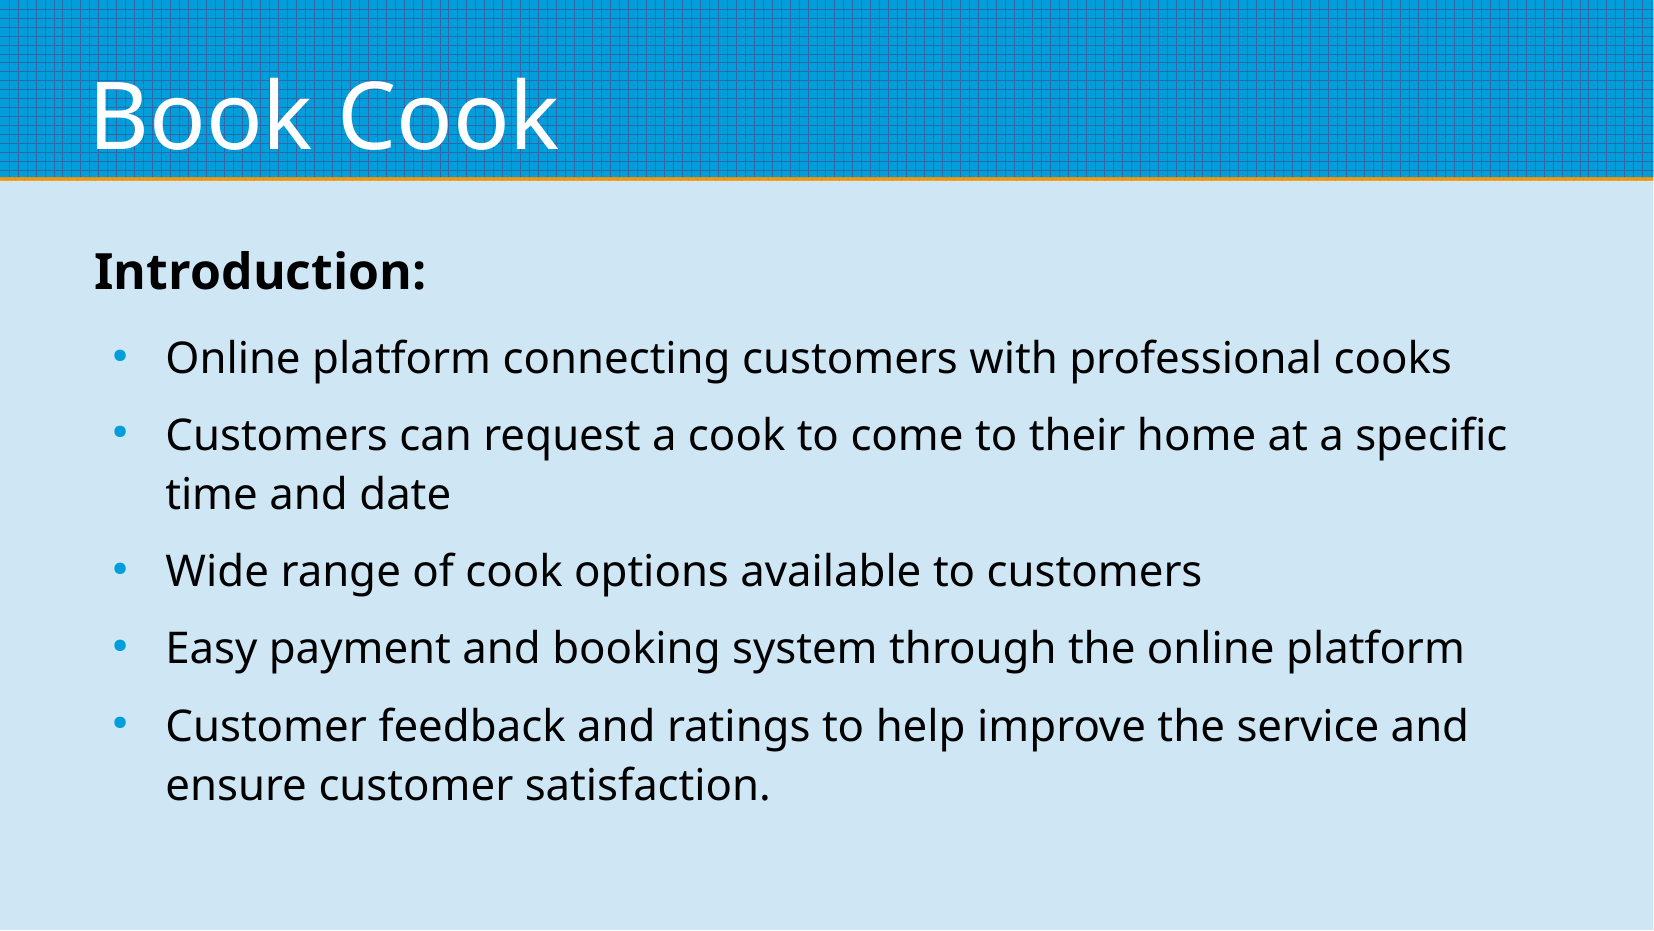

# Book Cook
Introduction:
Online platform connecting customers with professional cooks
Customers can request a cook to come to their home at a specific time and date
Wide range of cook options available to customers
Easy payment and booking system through the online platform
Customer feedback and ratings to help improve the service and ensure customer satisfaction.